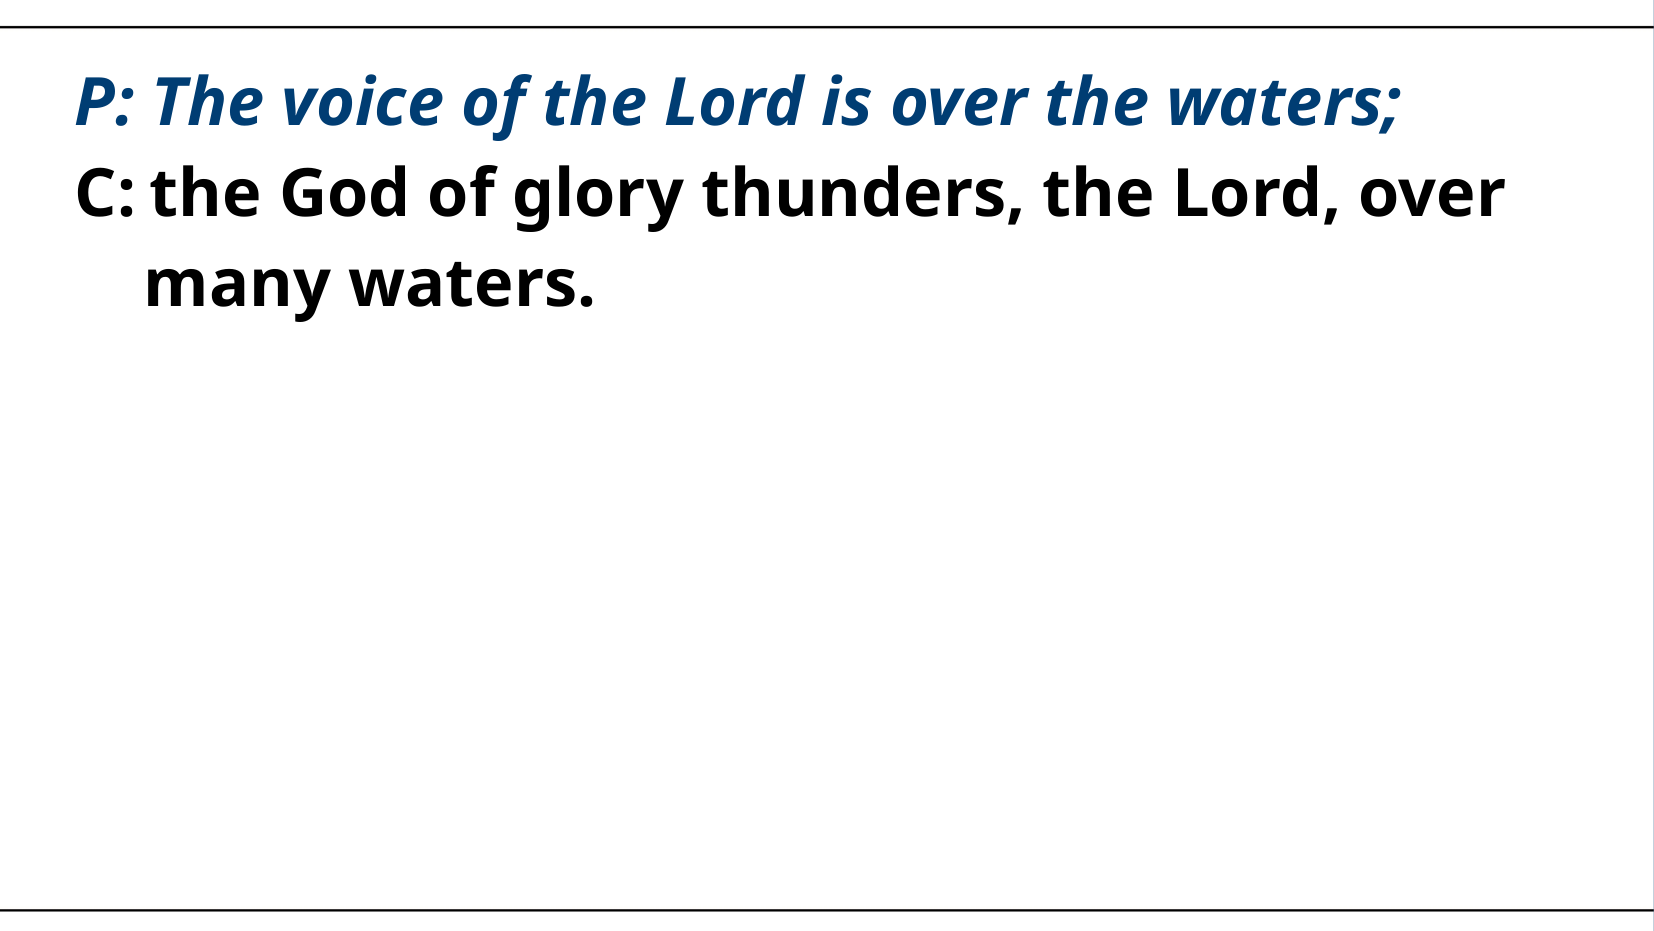

P: The voice of the Lord is over the waters;
C:	the God of glory thunders, the Lord, over
 many waters.